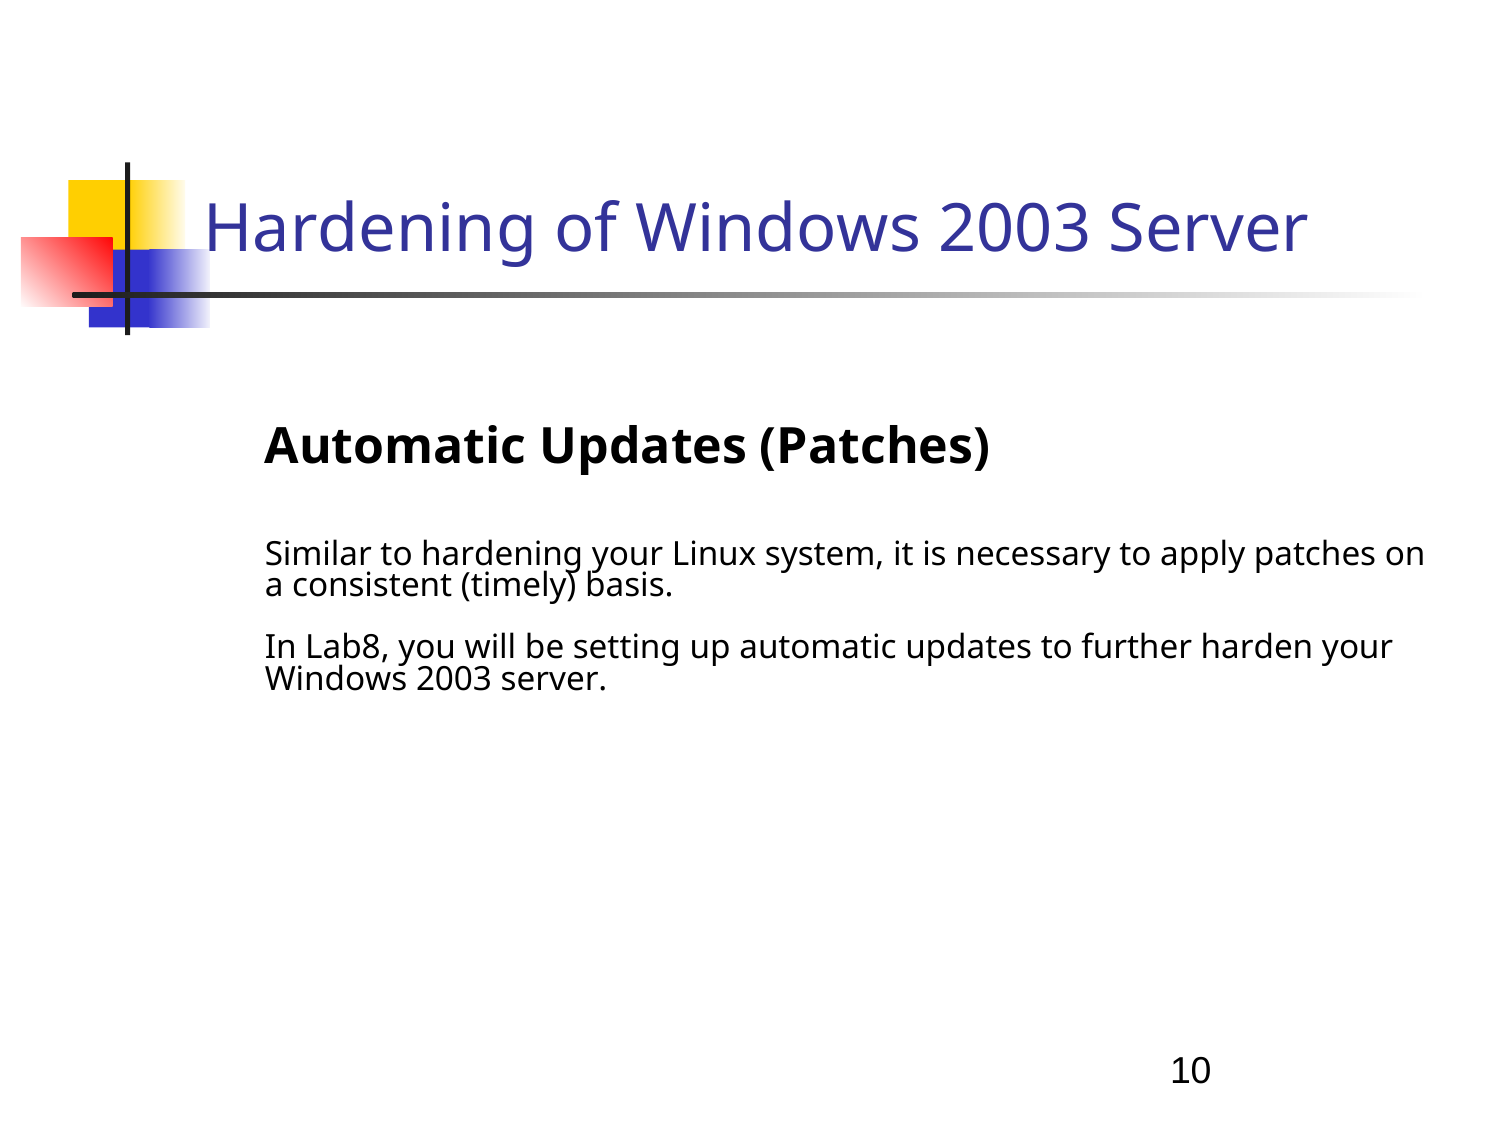

# Hardening of Windows 2003 Server
Automatic Updates (Patches)
Similar to hardening your Linux system, it is necessary to apply patches on a consistent (timely) basis.
In Lab8, you will be setting up automatic updates to further harden your Windows 2003 server.
10